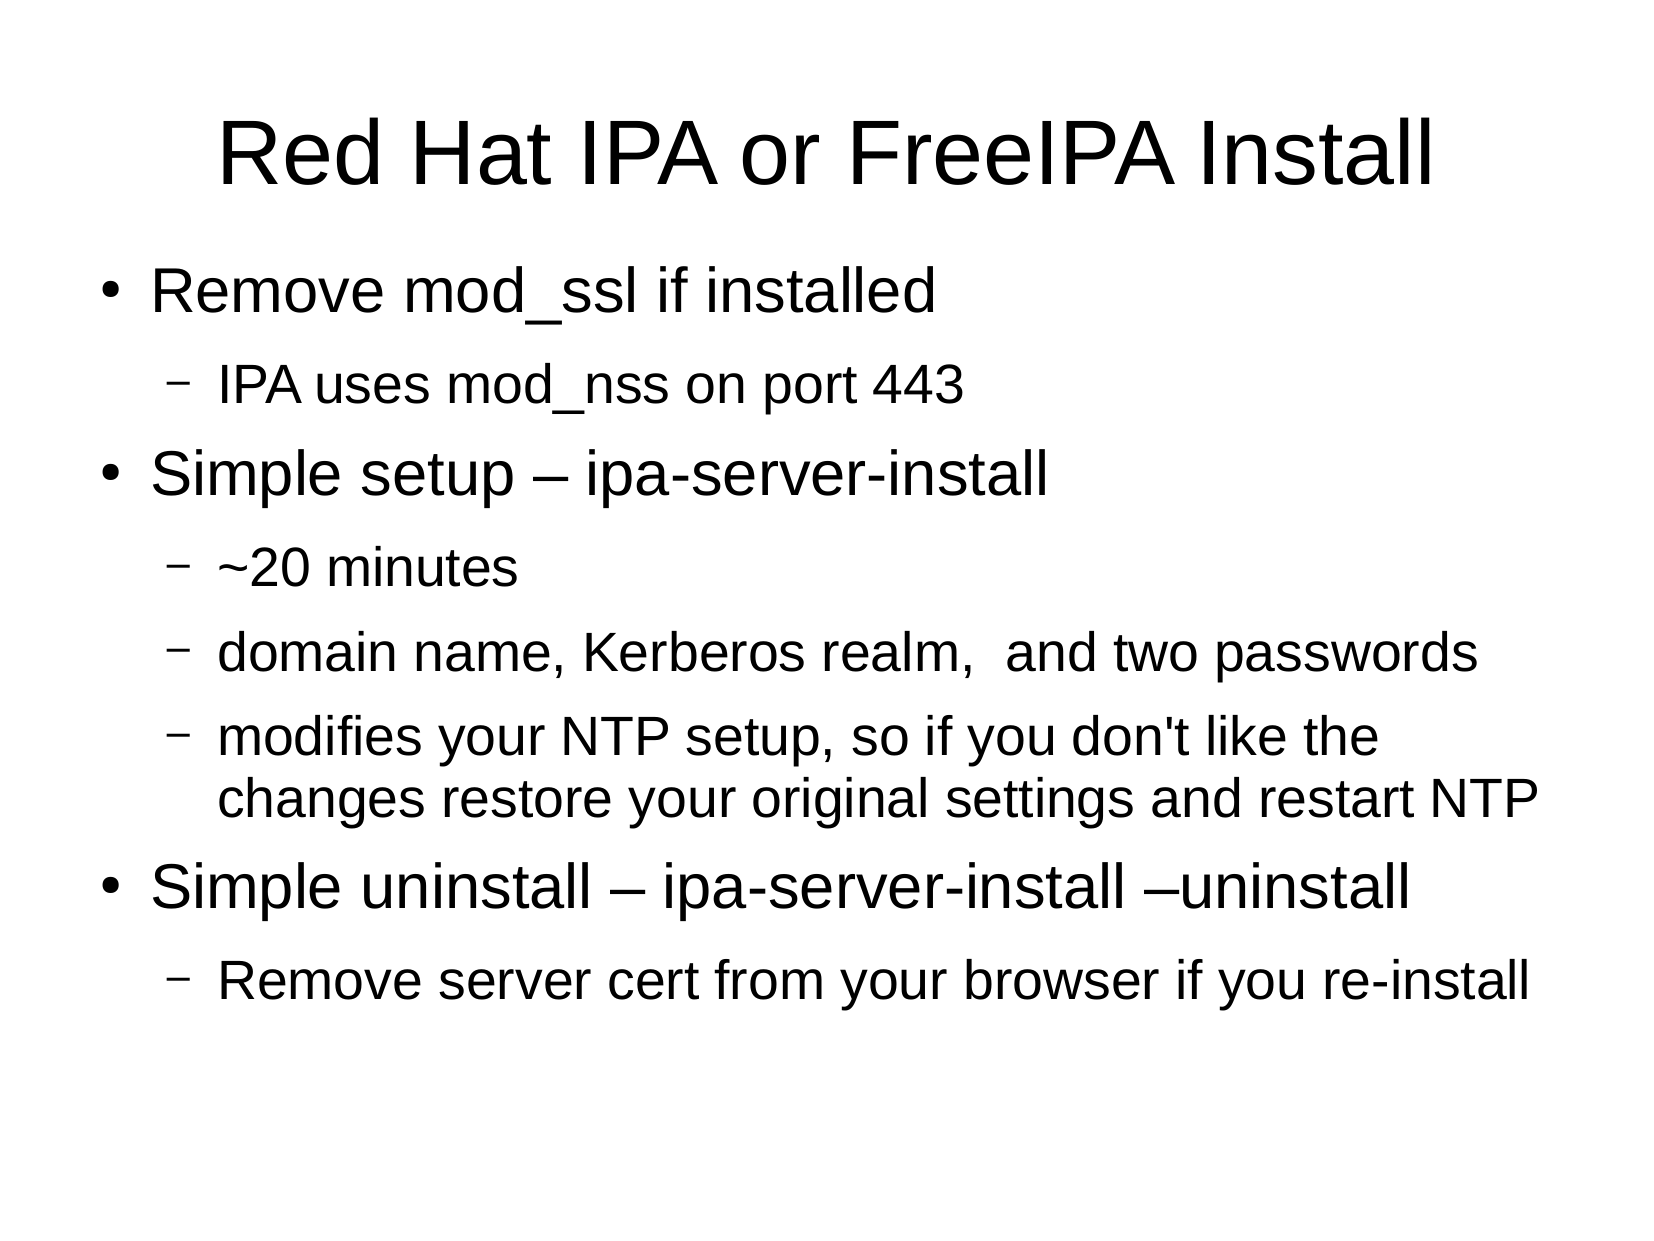

# Red Hat IPA or FreeIPA Install
Remove mod_ssl if installed
IPA uses mod_nss on port 443
Simple setup – ipa-server-install
~20 minutes
domain name, Kerberos realm, and two passwords
modifies your NTP setup, so if you don't like the changes restore your original settings and restart NTP
Simple uninstall – ipa-server-install –uninstall
Remove server cert from your browser if you re-install